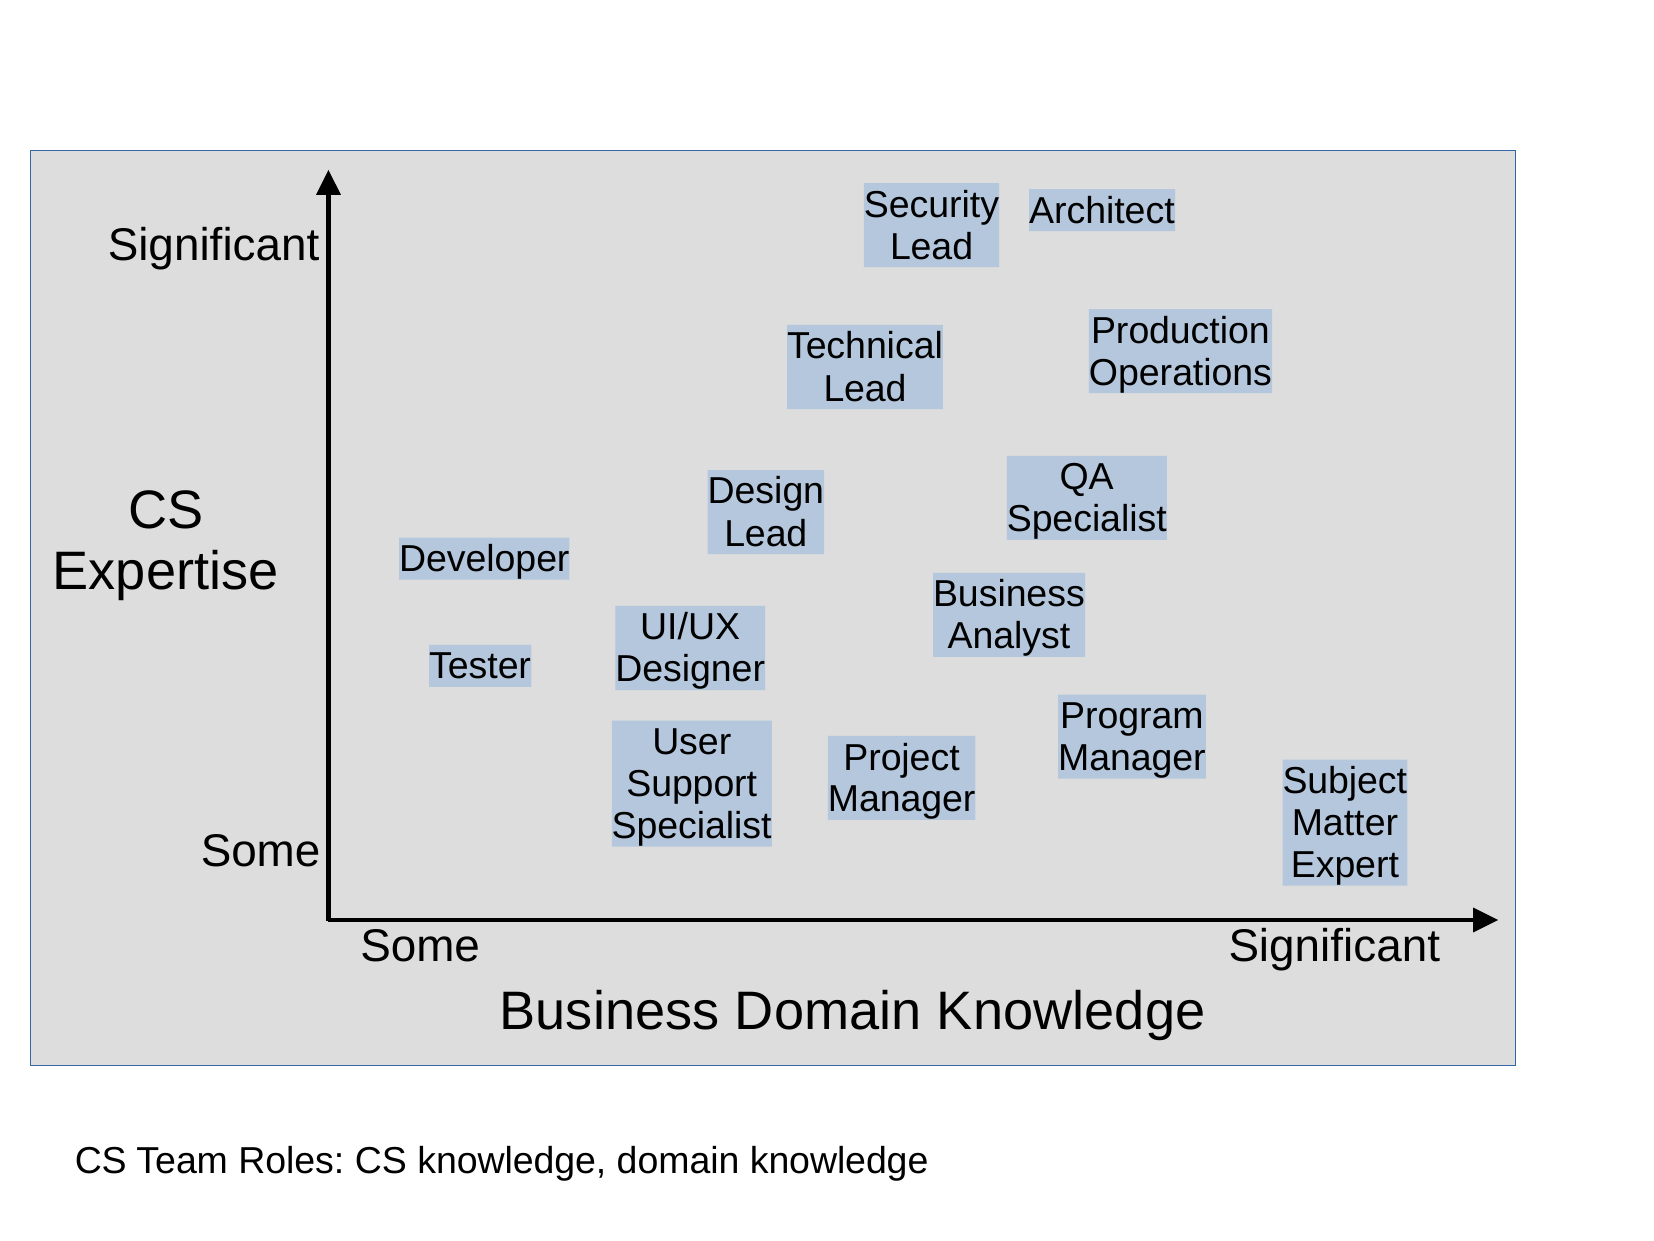

Security
Lead
Architect
Significant
Production
Operations
Technical
Lead
QA
Specialist
Design
Lead
CS
Expertise
Developer
Business
Analyst
UI/UX
Designer
Tester
Program
Manager
User
Support
Specialist
Project
Manager
Subject
Matter
Expert
Some
Some
Significant
Business Domain Knowledge
CS Team Roles: CS knowledge, domain knowledge